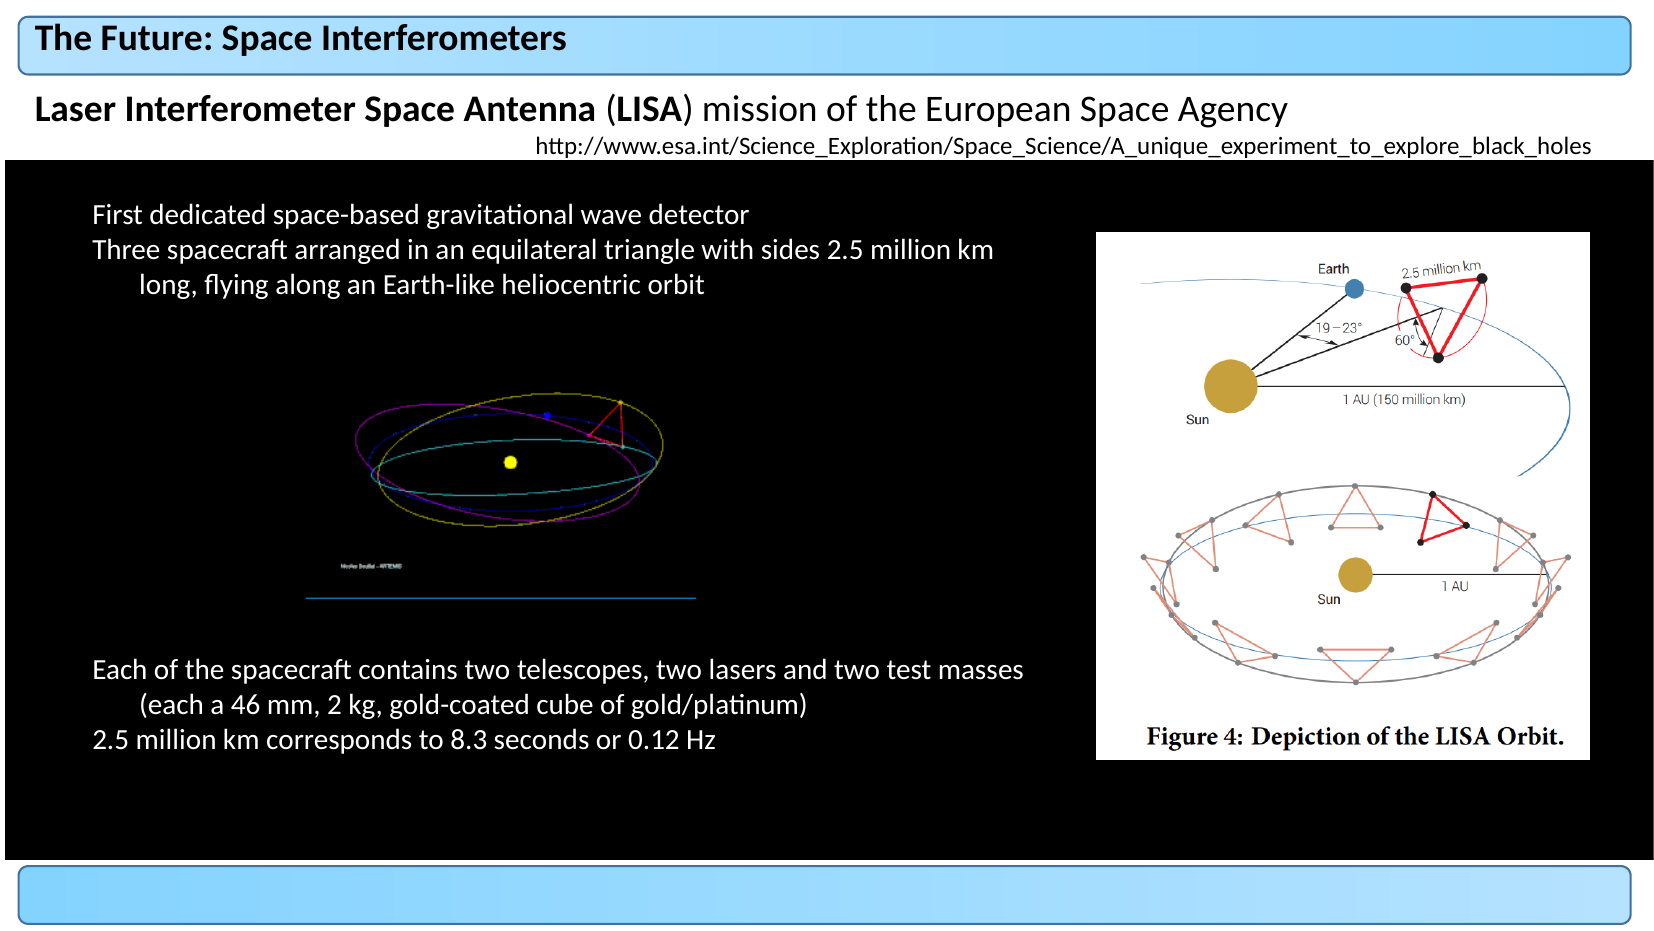

The Future: Space Interferometers
Laser Interferometer Space Antenna (LISA) mission of the European Space Agency
http://www.esa.int/Science_Exploration/Space_Science/A_unique_experiment_to_explore_black_holes
https://www.elisascience.org/files/publications/LISA_L3_20170120.pdf
First dedicated space-based gravitational wave detector
Three spacecraft arranged in an equilateral triangle with sides 2.5 million km long, flying along an Earth-like heliocentric orbit
Each of the spacecraft contains two telescopes, two lasers and two test masses (each a 46 mm, 2 kg, gold-coated cube of gold/platinum)
2.5 million km corresponds to 8.3 seconds or 0.12 Hz